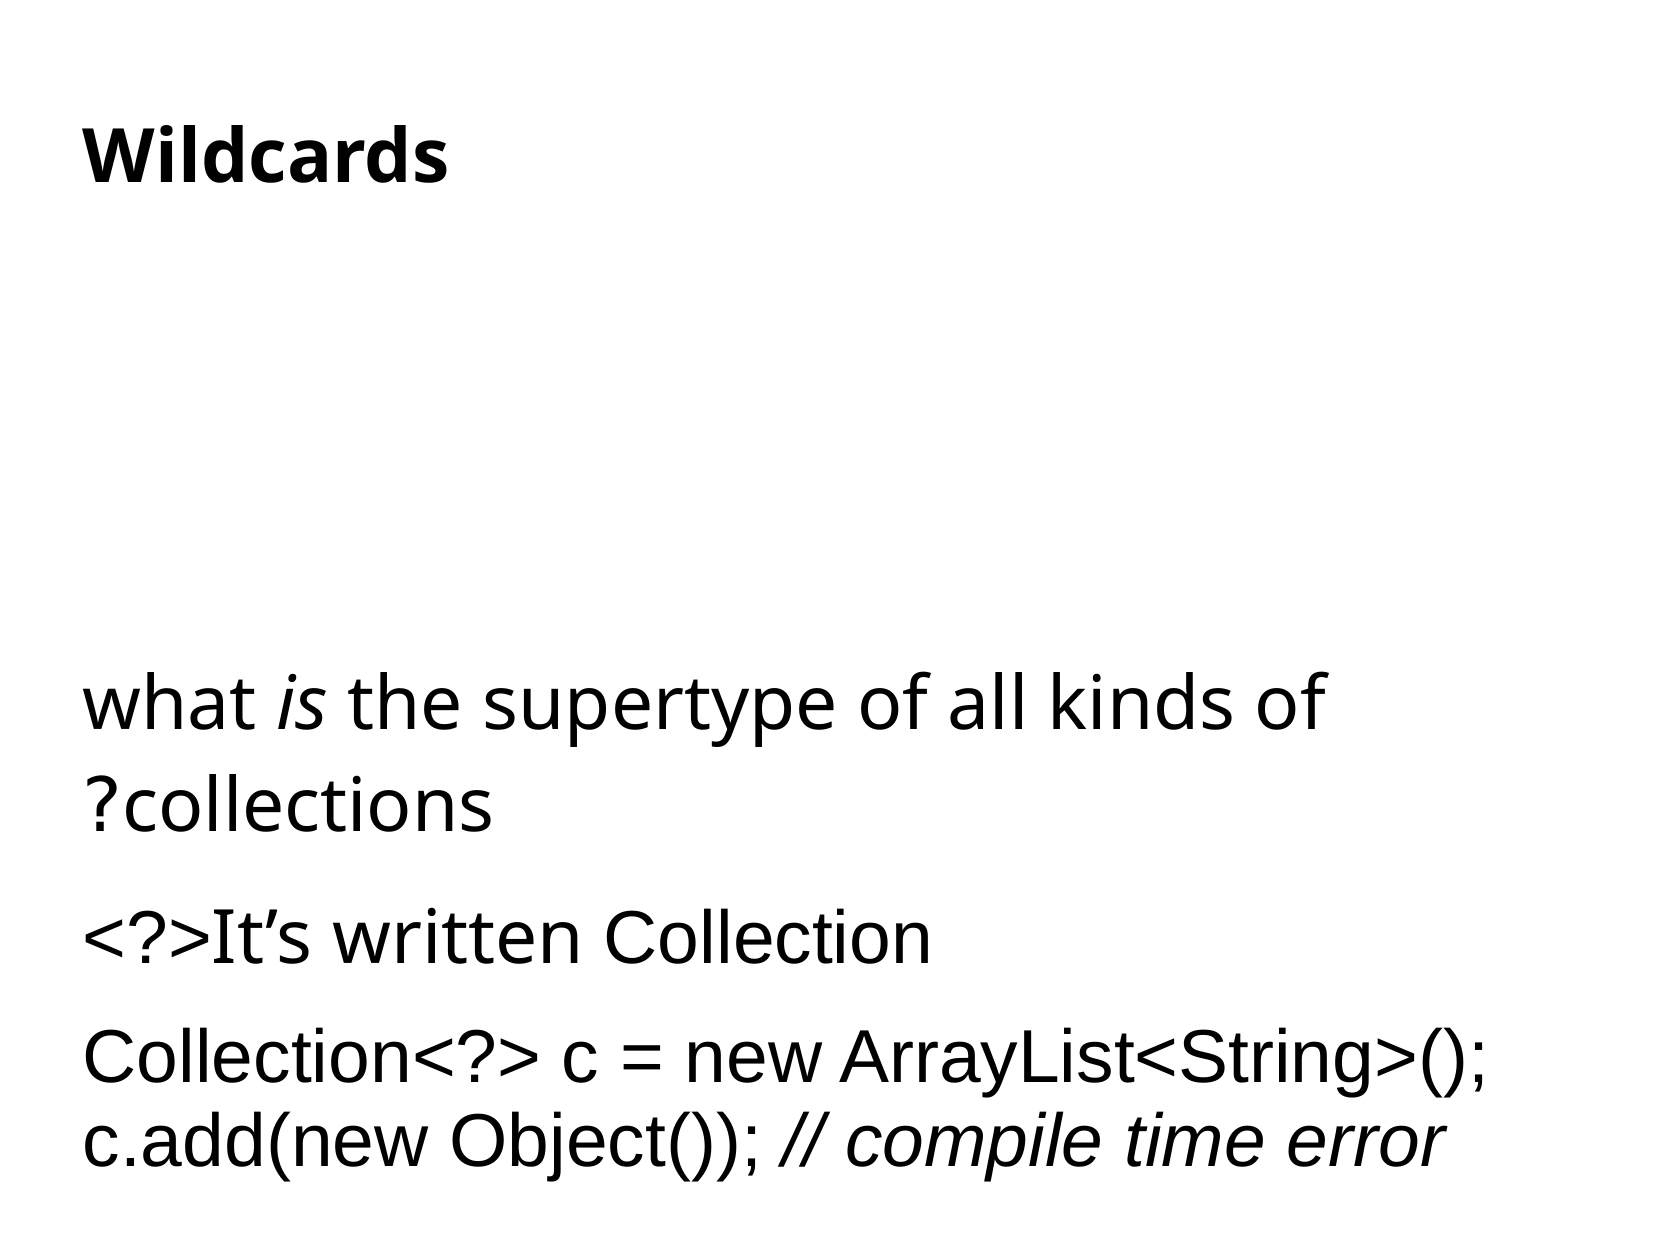

# Wildcards
what is the supertype of all kinds of collections?
 It’s written Collection<?>
Collection<?> c = new ArrayList<String>(); c.add(new Object()); // compile time error